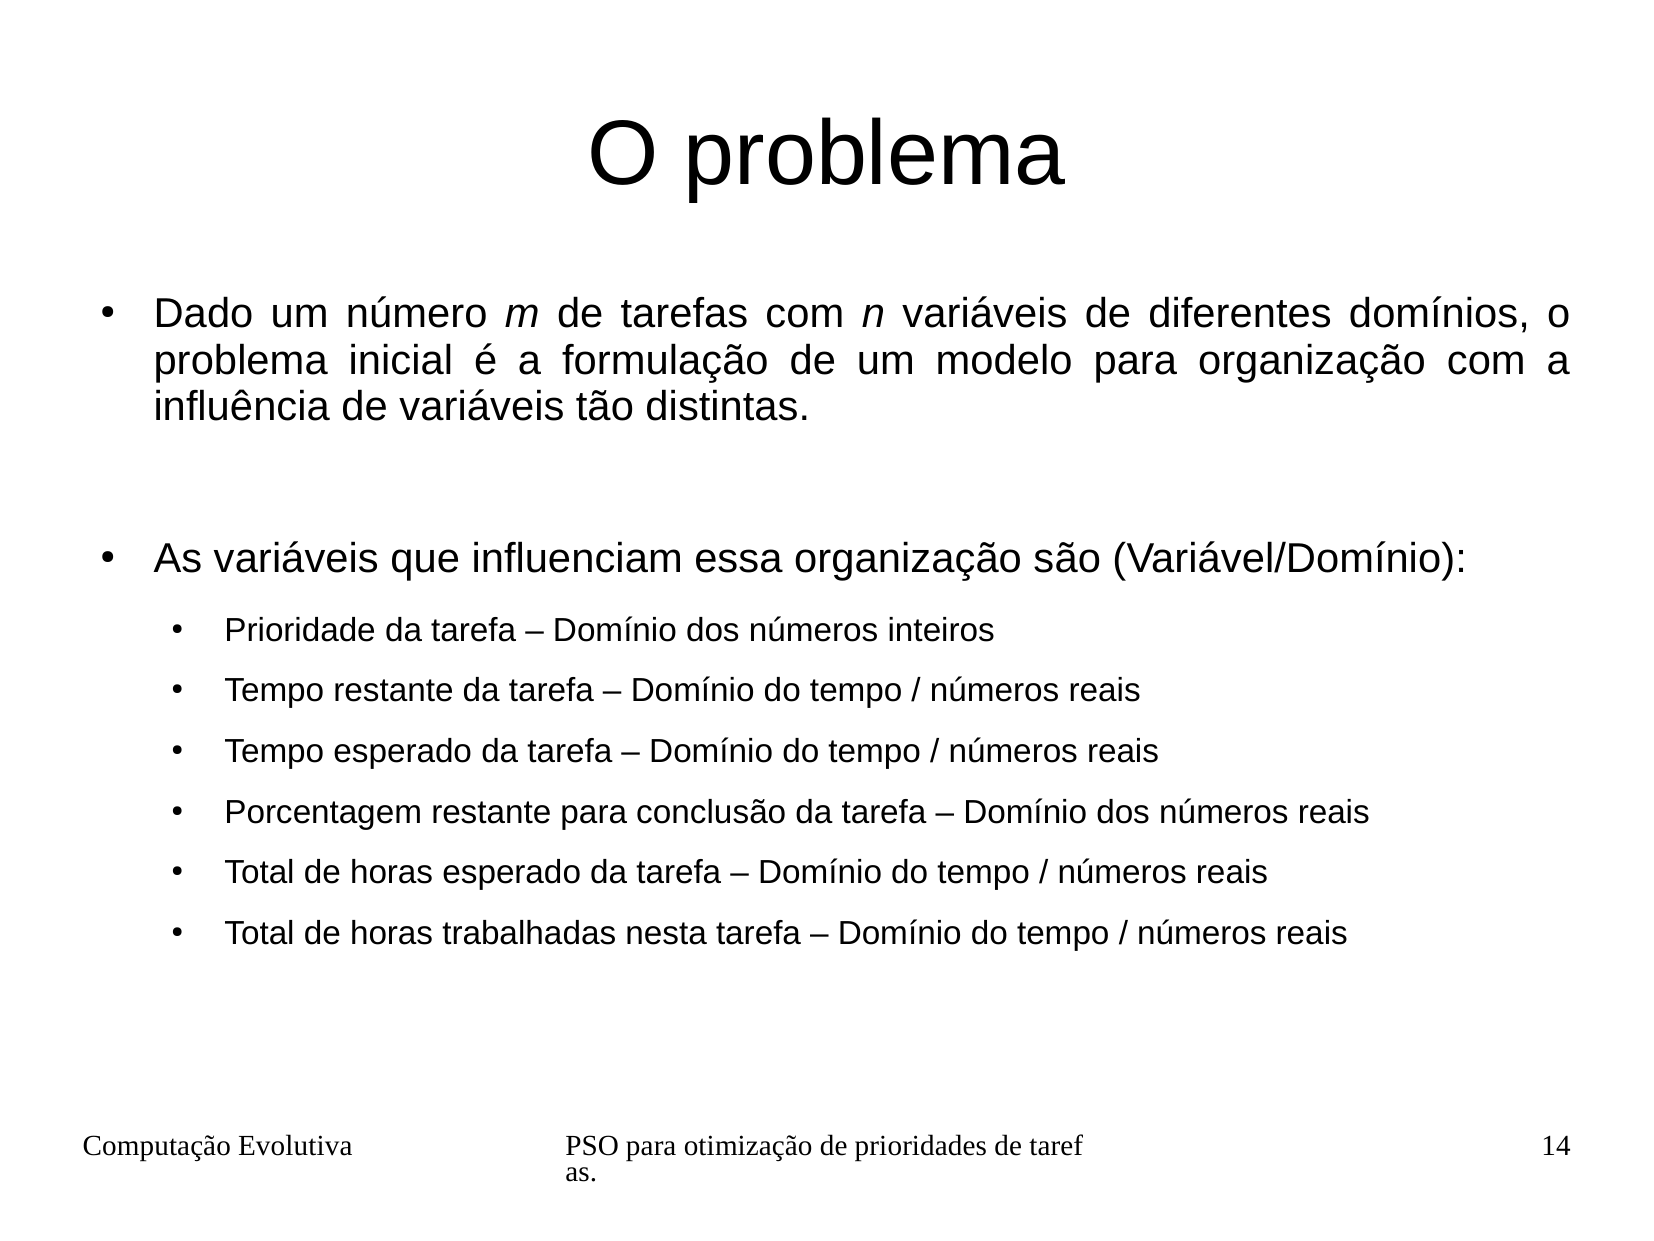

# O problema
Dado um número m de tarefas com n variáveis de diferentes domínios, o problema inicial é a formulação de um modelo para organização com a influência de variáveis tão distintas.
As variáveis que influenciam essa organização são (Variável/Domínio):
Prioridade da tarefa – Domínio dos números inteiros
Tempo restante da tarefa – Domínio do tempo / números reais
Tempo esperado da tarefa – Domínio do tempo / números reais
Porcentagem restante para conclusão da tarefa – Domínio dos números reais
Total de horas esperado da tarefa – Domínio do tempo / números reais
Total de horas trabalhadas nesta tarefa – Domínio do tempo / números reais
Computação Evolutiva
PSO para otimização de prioridades de tarefas.
14